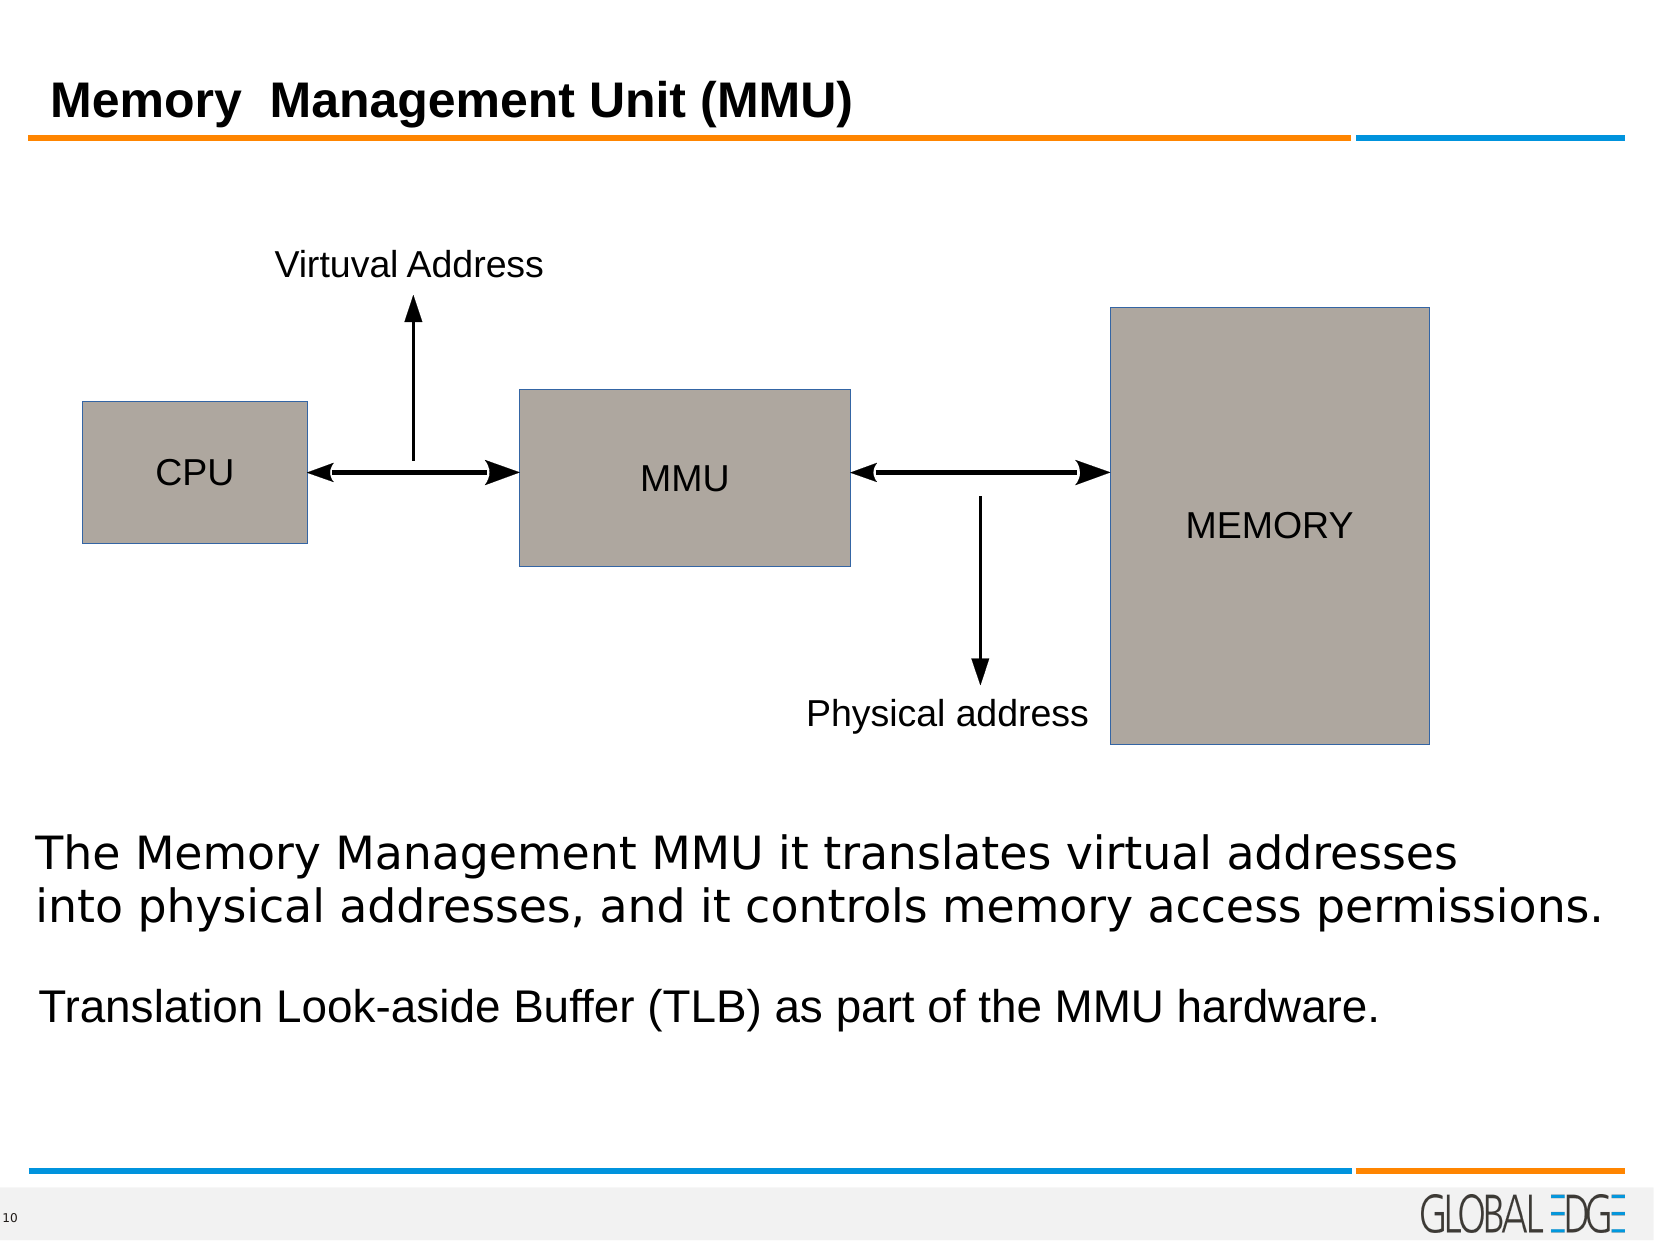

Memory Management Unit (MMU)
Virtuval Address
CPU
MMU
MEMORY
Physical address
The Memory Management MMU it translates virtual addresses
into physical addresses, and it controls memory access permissions.
Translation Look-aside Buffer (TLB) as part of the MMU hardware.
10